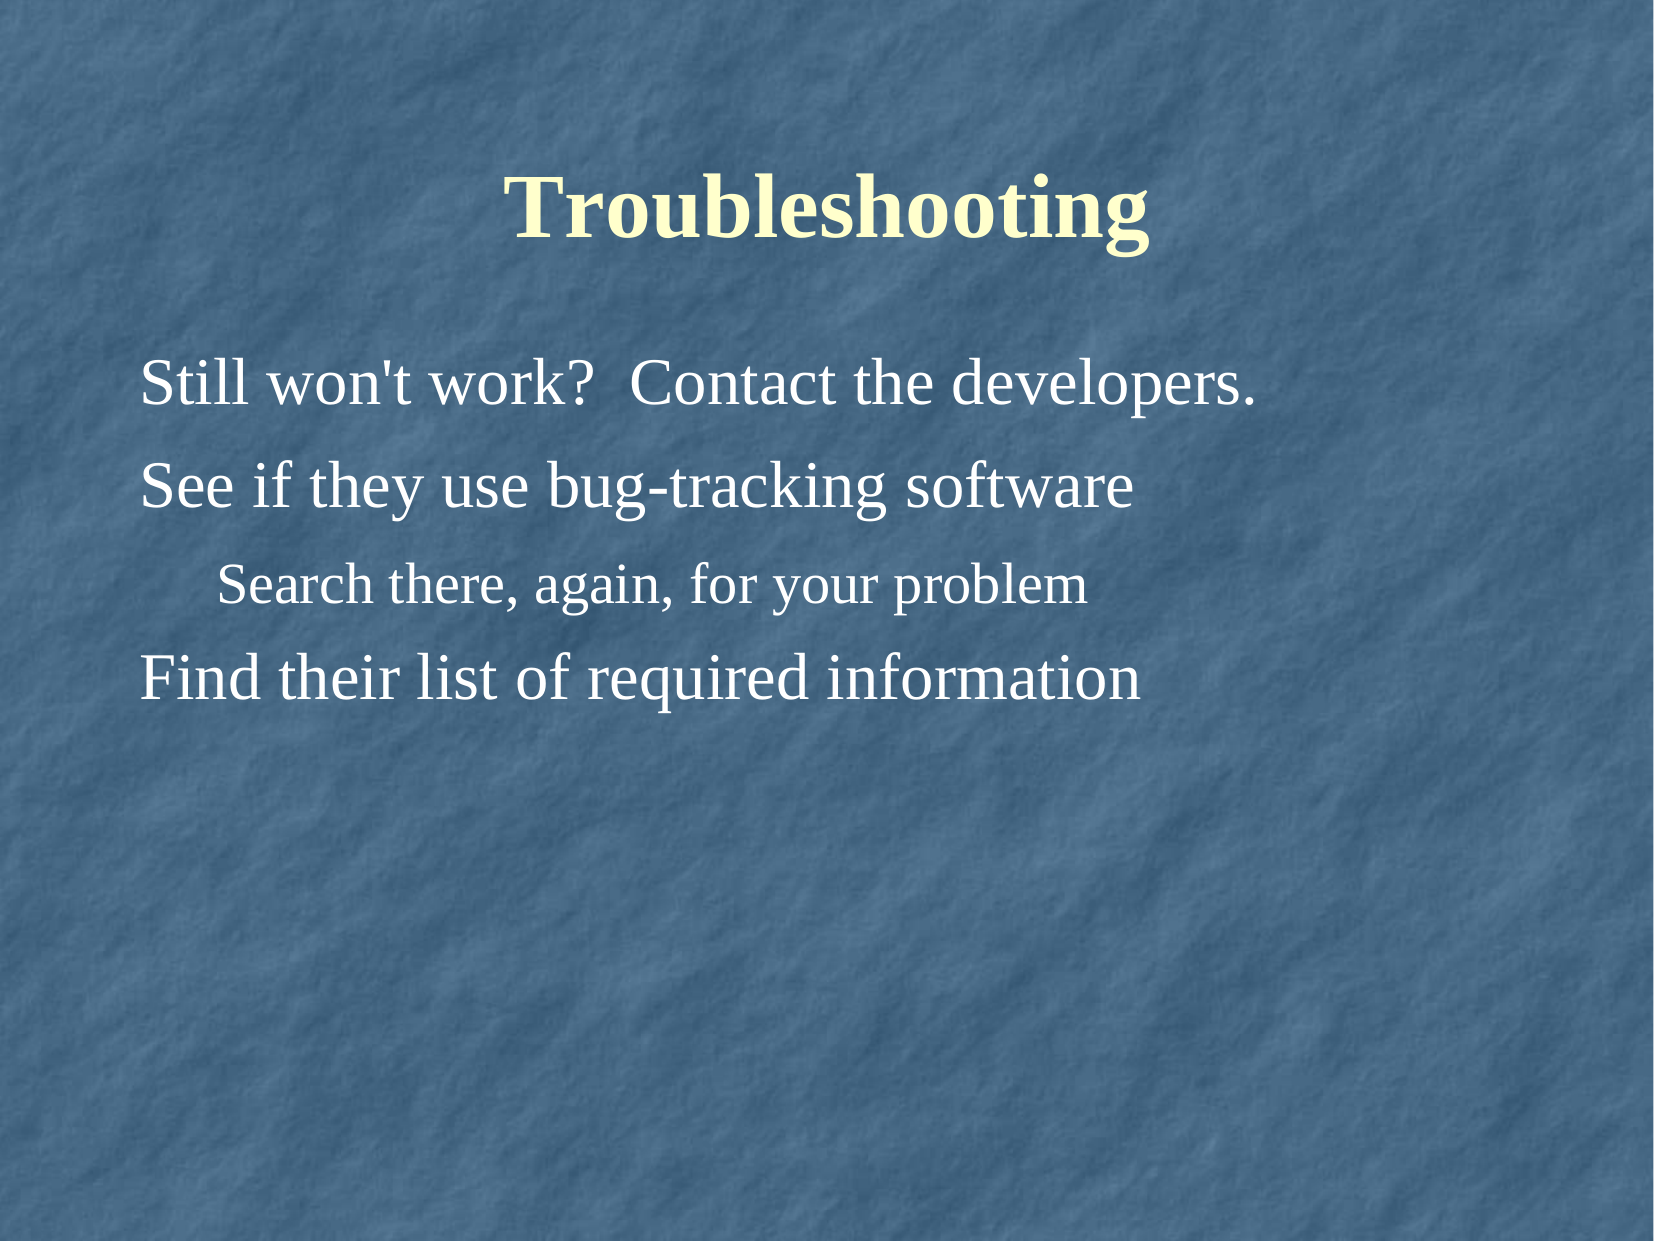

# Troubleshooting
Still won't work? Contact the developers.
See if they use bug-tracking software
Search there, again, for your problem
Find their list of required information